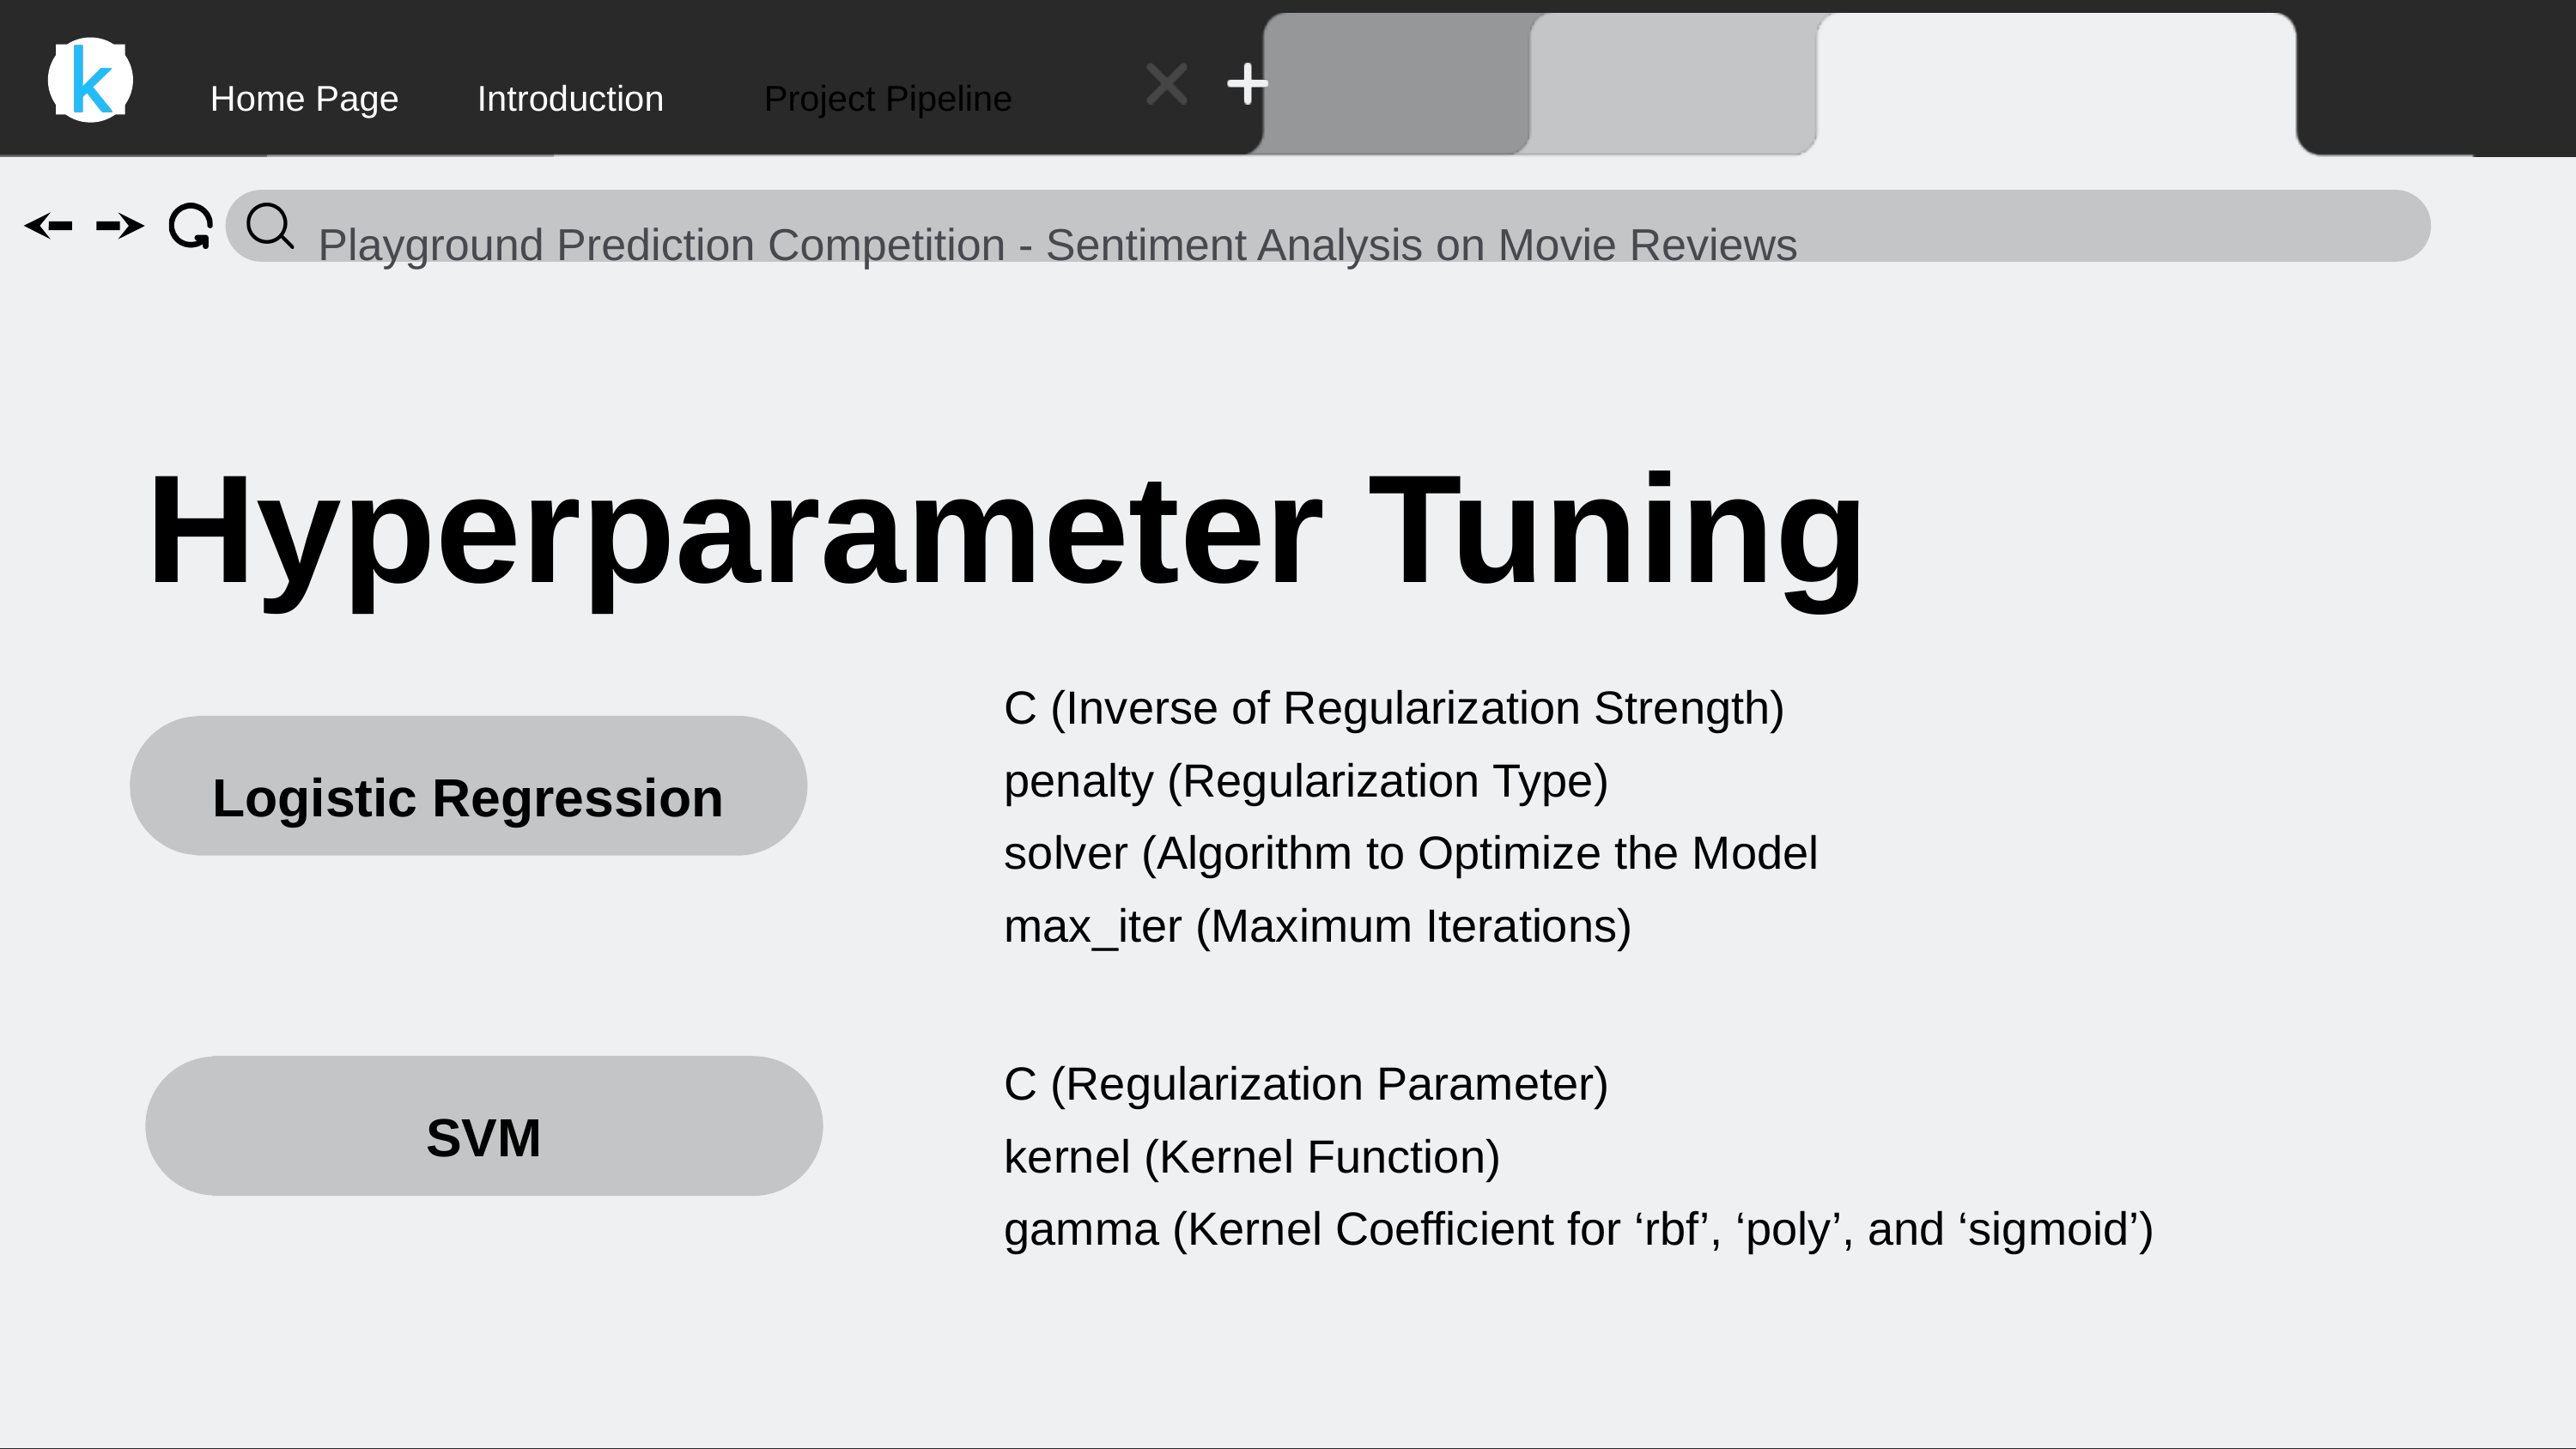

Home Page
Introduction
Project Pipeline
Playground Prediction Competition - Sentiment Analysis on Movie Reviews
Hyperparameter Tuning
C (Inverse of Regularization Strength)
penalty (Regularization Type)
solver (Algorithm to Optimize the Model
max_iter (Maximum Iterations)
Logistic Regression
C (Regularization Parameter)
kernel (Kernel Function)
gamma (Kernel Coefficient for ‘rbf’, ‘poly’, and ‘sigmoid’)
SVM